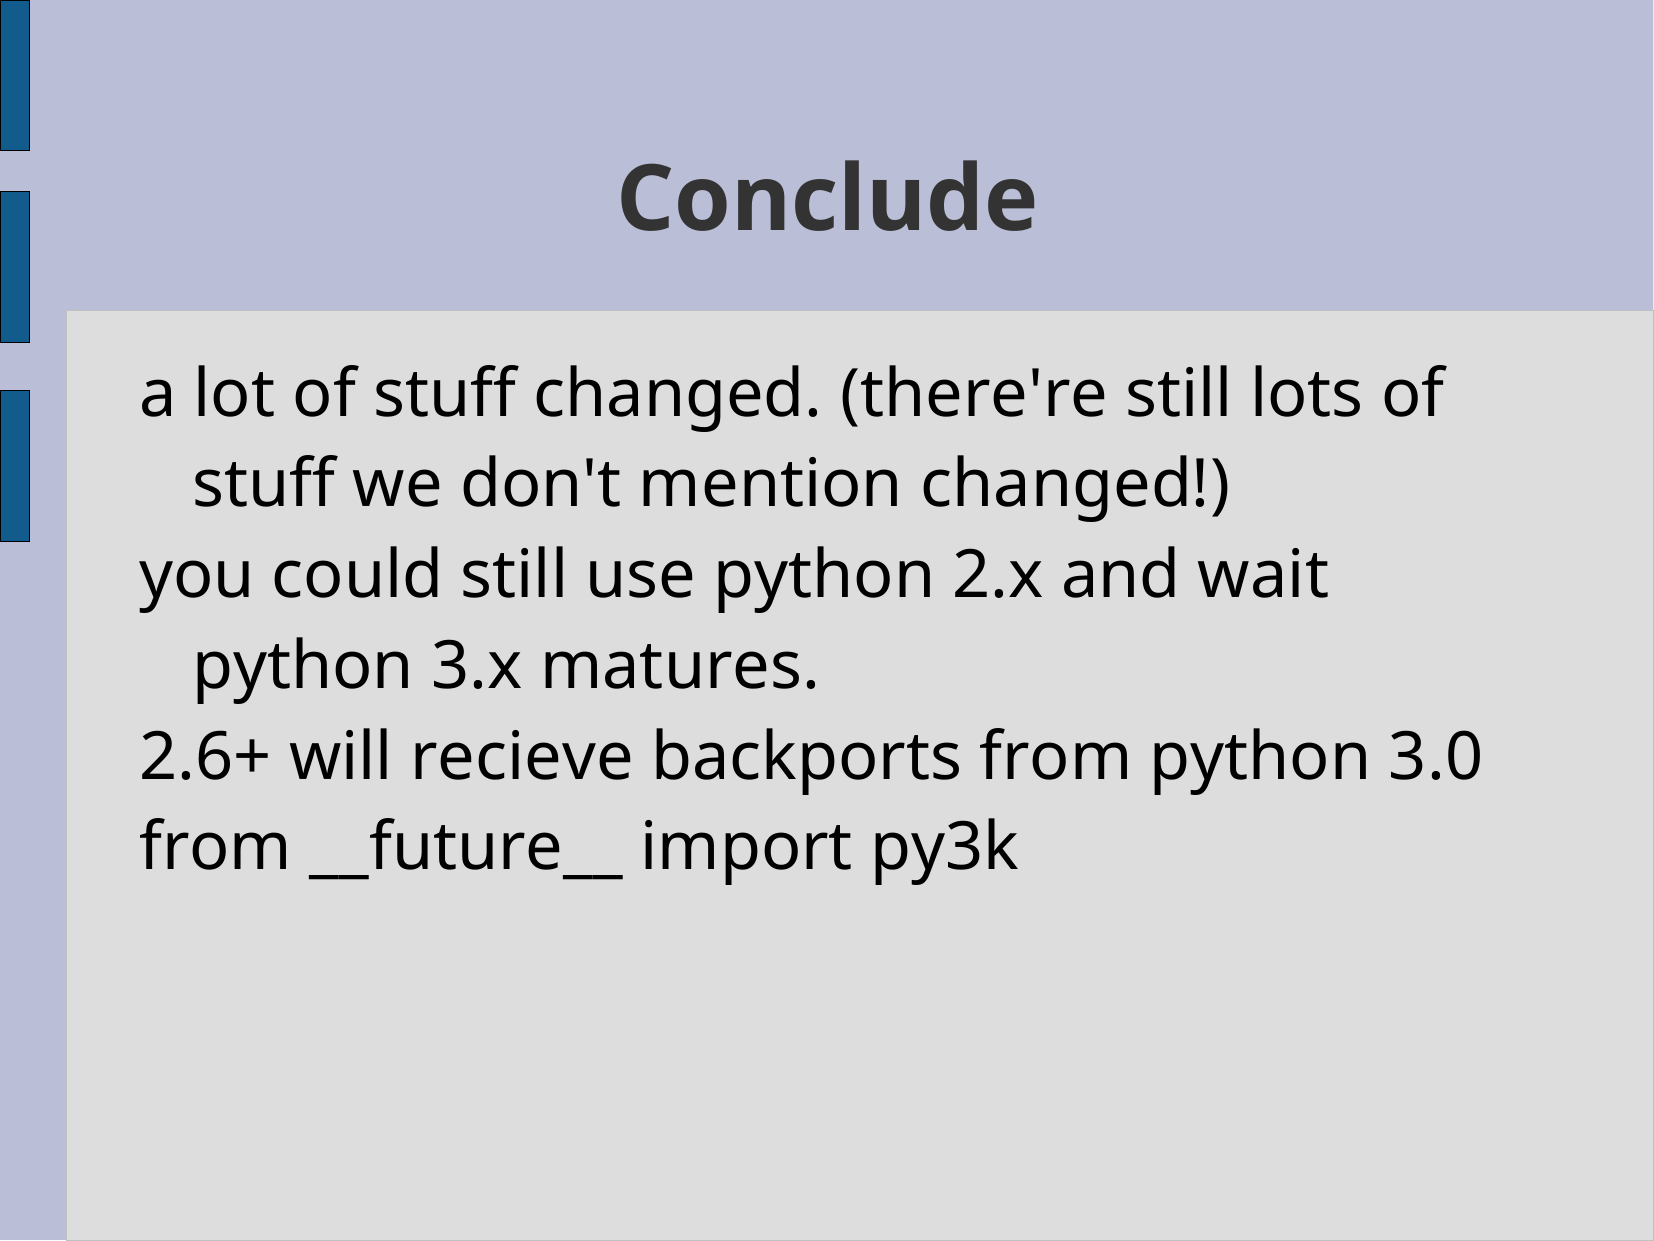

# Conclude
a lot of stuff changed. (there're still lots of stuff we don't mention changed!)
you could still use python 2.x and wait python 3.x matures.
2.6+ will recieve backports from python 3.0
from __future__ import py3k